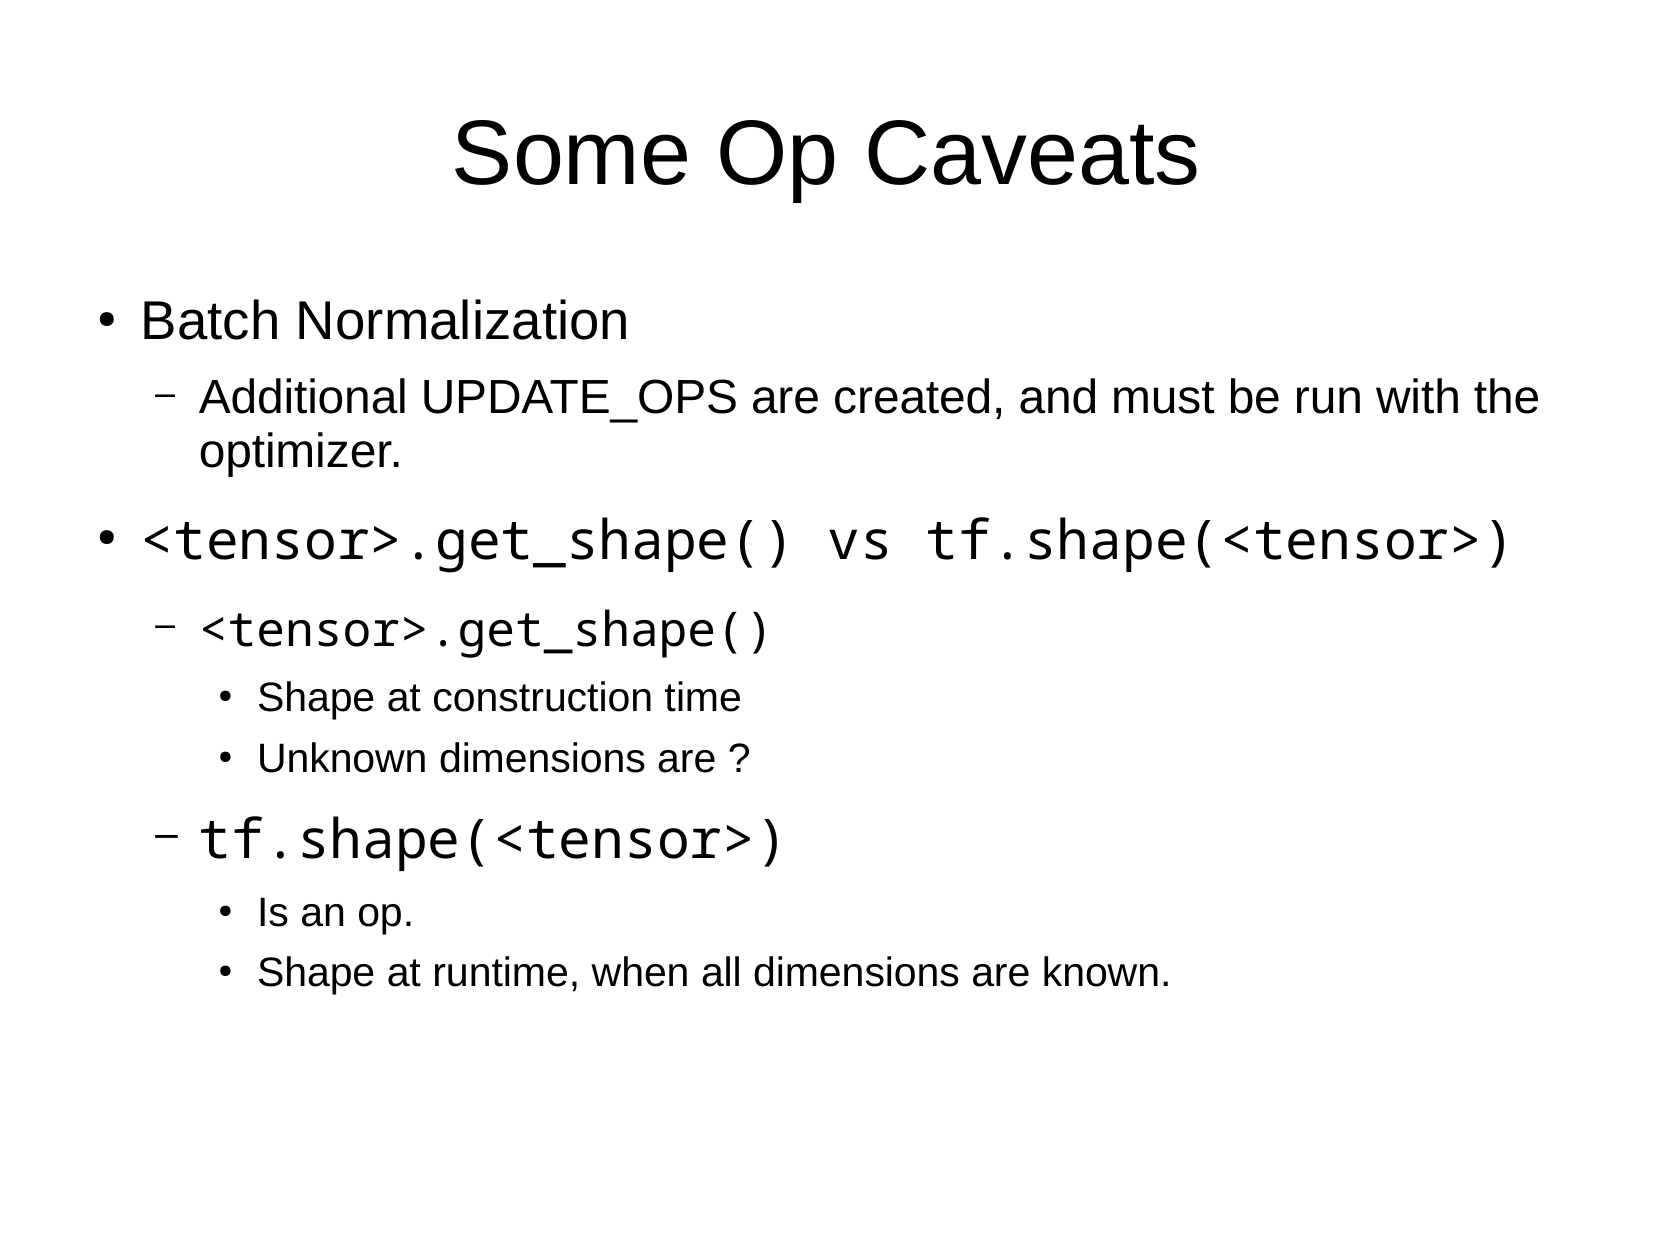

# Some Op Caveats
Batch Normalization
Additional UPDATE_OPS are created, and must be run with the optimizer.
<tensor>.get_shape() vs tf.shape(<tensor>)
<tensor>.get_shape()
Shape at construction time
Unknown dimensions are ?
tf.shape(<tensor>)
Is an op.
Shape at runtime, when all dimensions are known.